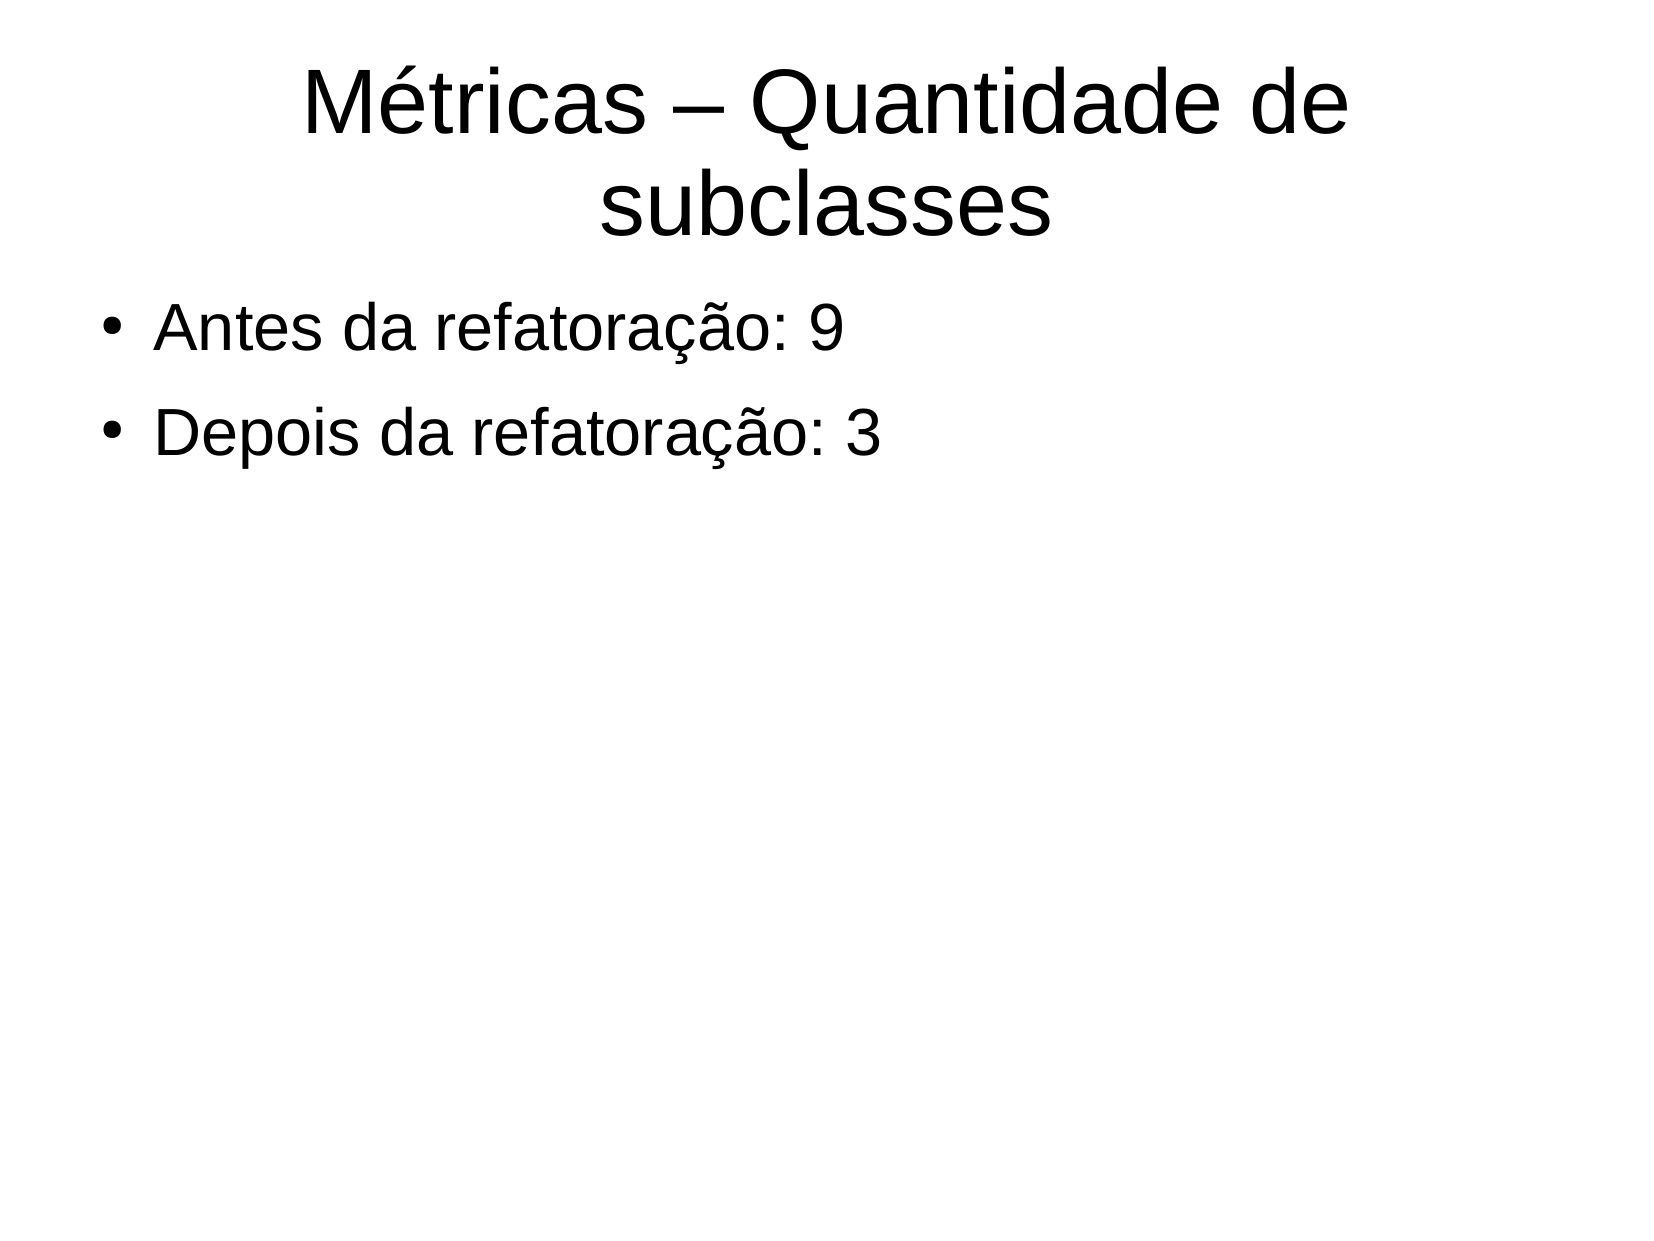

# Métricas – Quantidade de subclasses
Antes da refatoração: 9
Depois da refatoração: 3